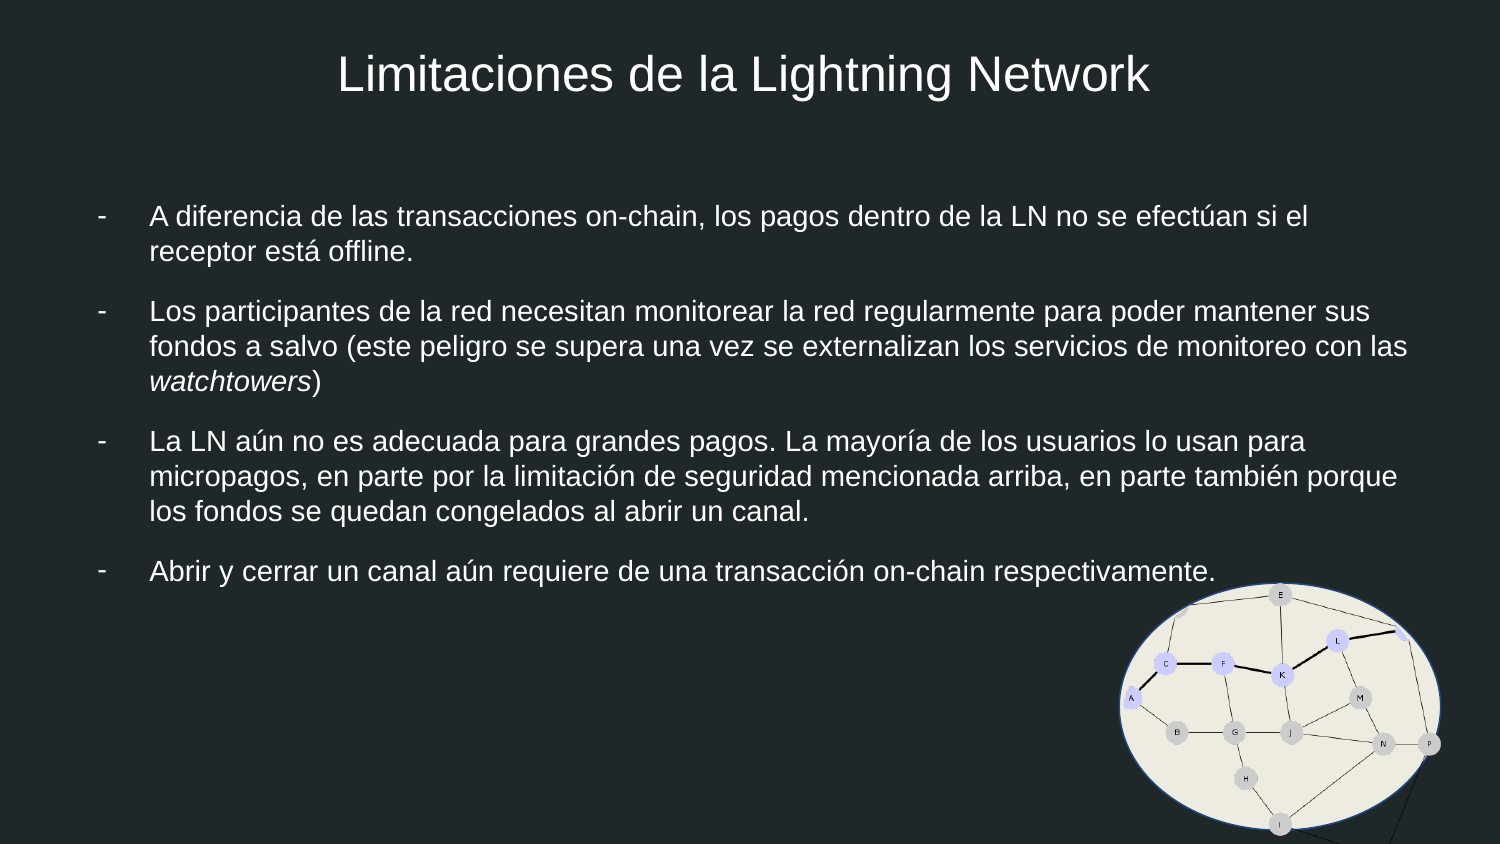

Limitaciones de la Lightning Network
A diferencia de las transacciones on-chain, los pagos dentro de la LN no se efectúan si el receptor está offline.
Los participantes de la red necesitan monitorear la red regularmente para poder mantener sus fondos a salvo (este peligro se supera una vez se externalizan los servicios de monitoreo con las watchtowers)
La LN aún no es adecuada para grandes pagos. La mayoría de los usuarios lo usan para micropagos, en parte por la limitación de seguridad mencionada arriba, en parte también porque los fondos se quedan congelados al abrir un canal.
Abrir y cerrar un canal aún requiere de una transacción on-chain respectivamente.